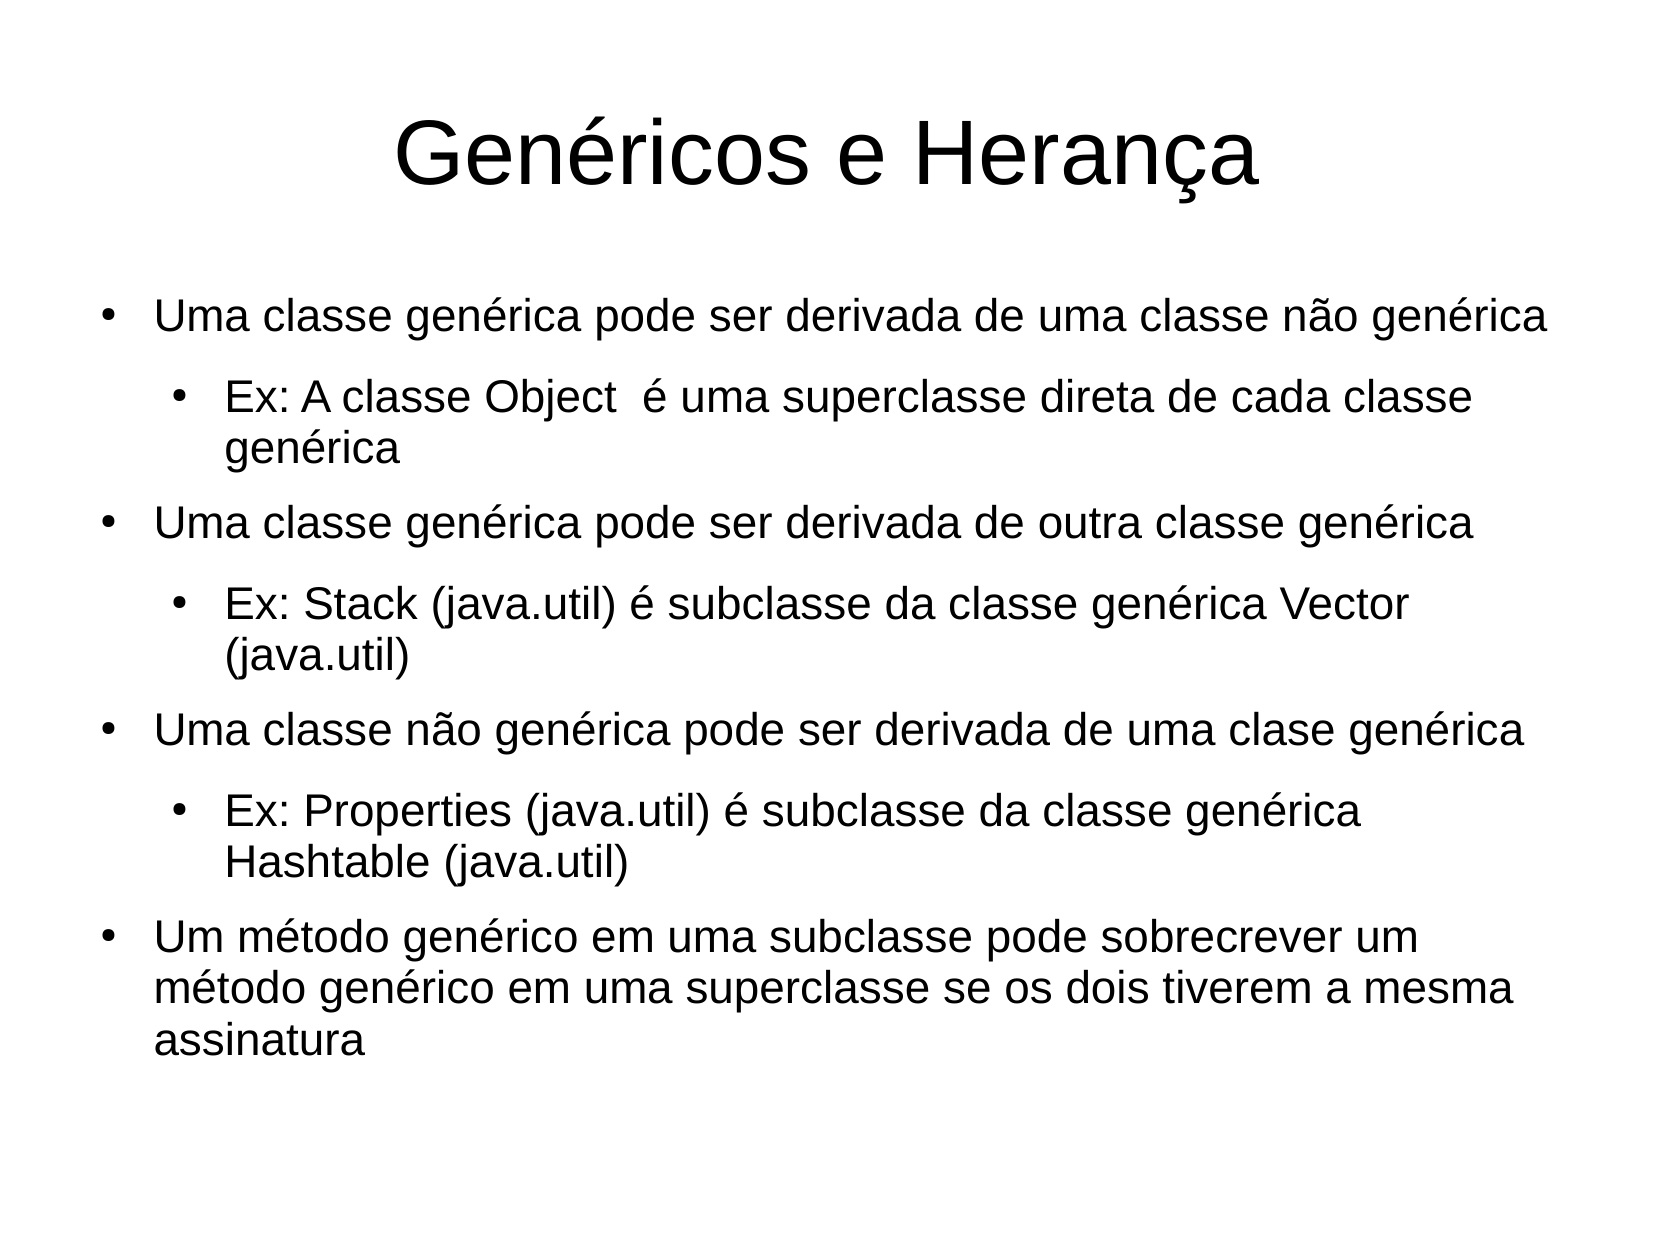

# Genéricos e Herança
Uma classe genérica pode ser derivada de uma classe não genérica
Ex: A classe Object é uma superclasse direta de cada classe genérica
Uma classe genérica pode ser derivada de outra classe genérica
Ex: Stack (java.util) é subclasse da classe genérica Vector (java.util)
Uma classe não genérica pode ser derivada de uma clase genérica
Ex: Properties (java.util) é subclasse da classe genérica Hashtable (java.util)
Um método genérico em uma subclasse pode sobrecrever um método genérico em uma superclasse se os dois tiverem a mesma assinatura